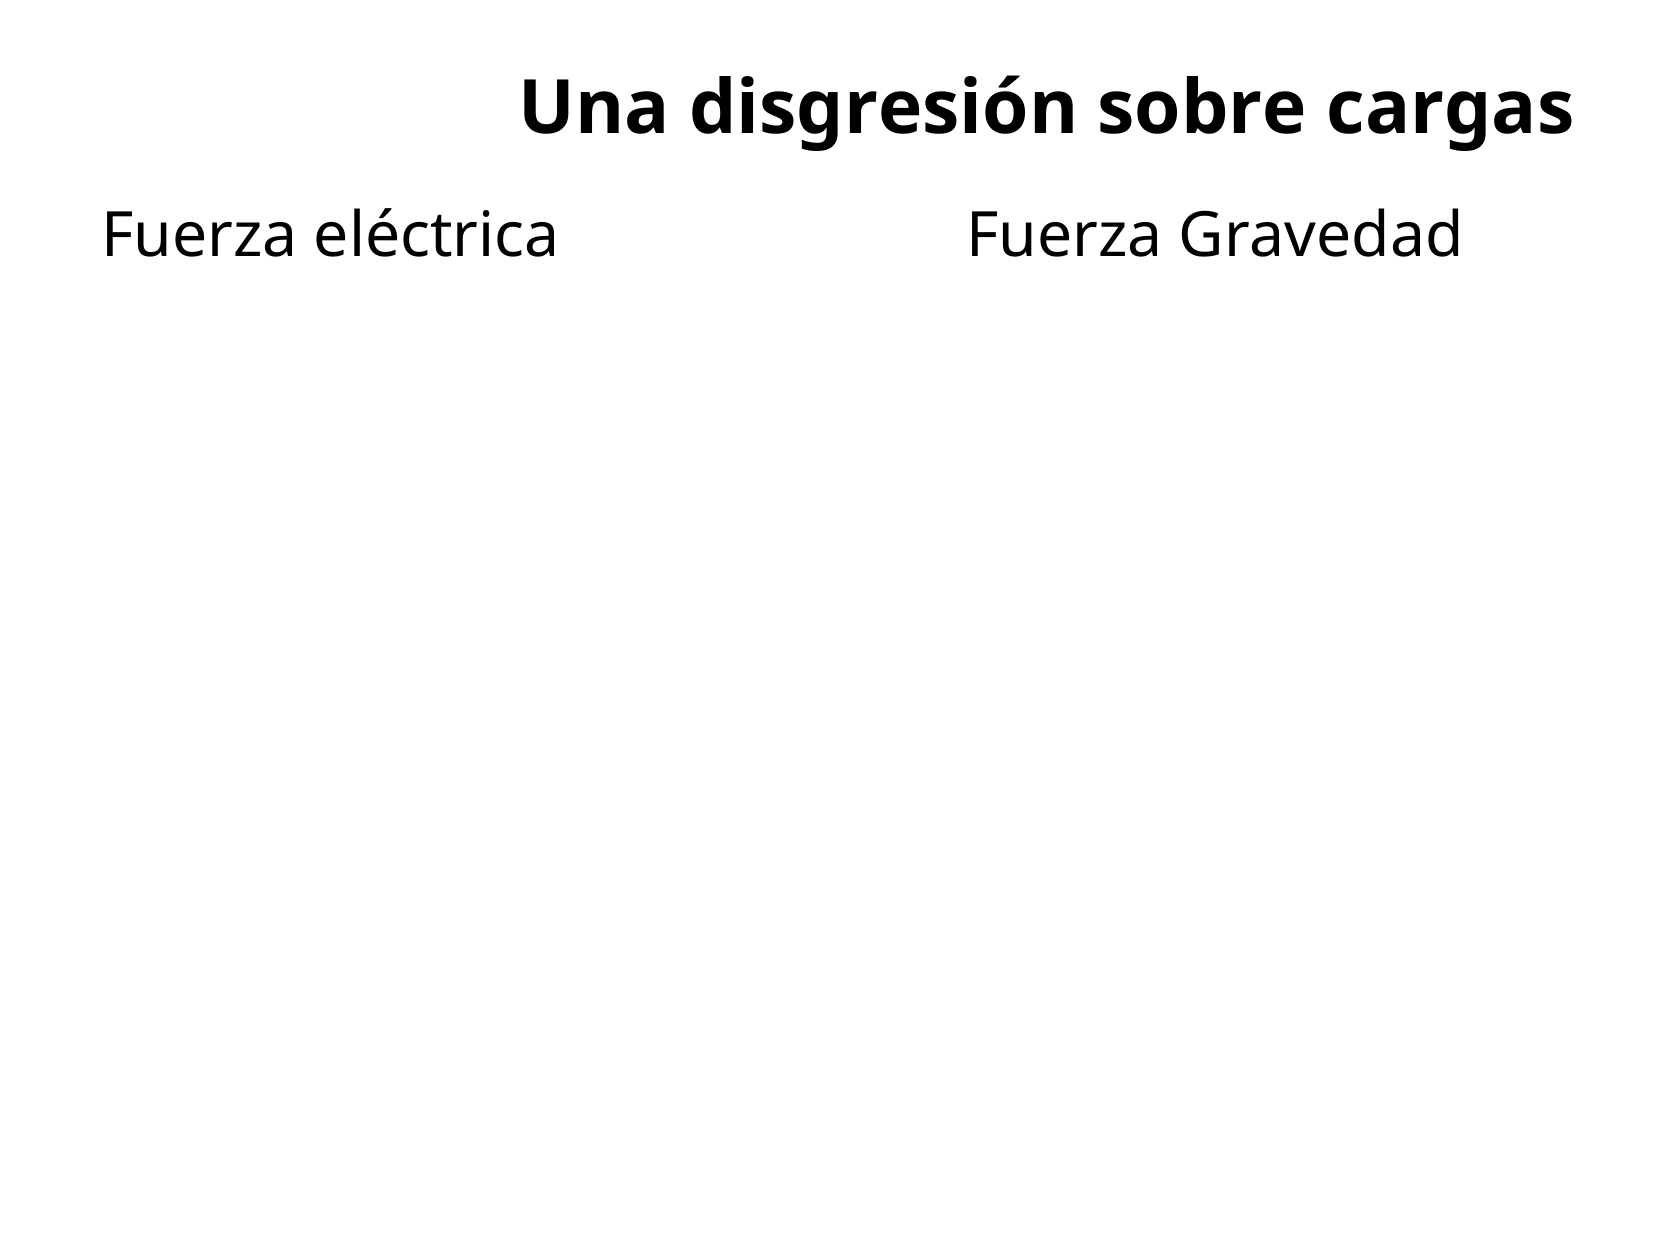

# Una disgresión sobre cargas
Fuerza eléctrica Fuerza Gravedad